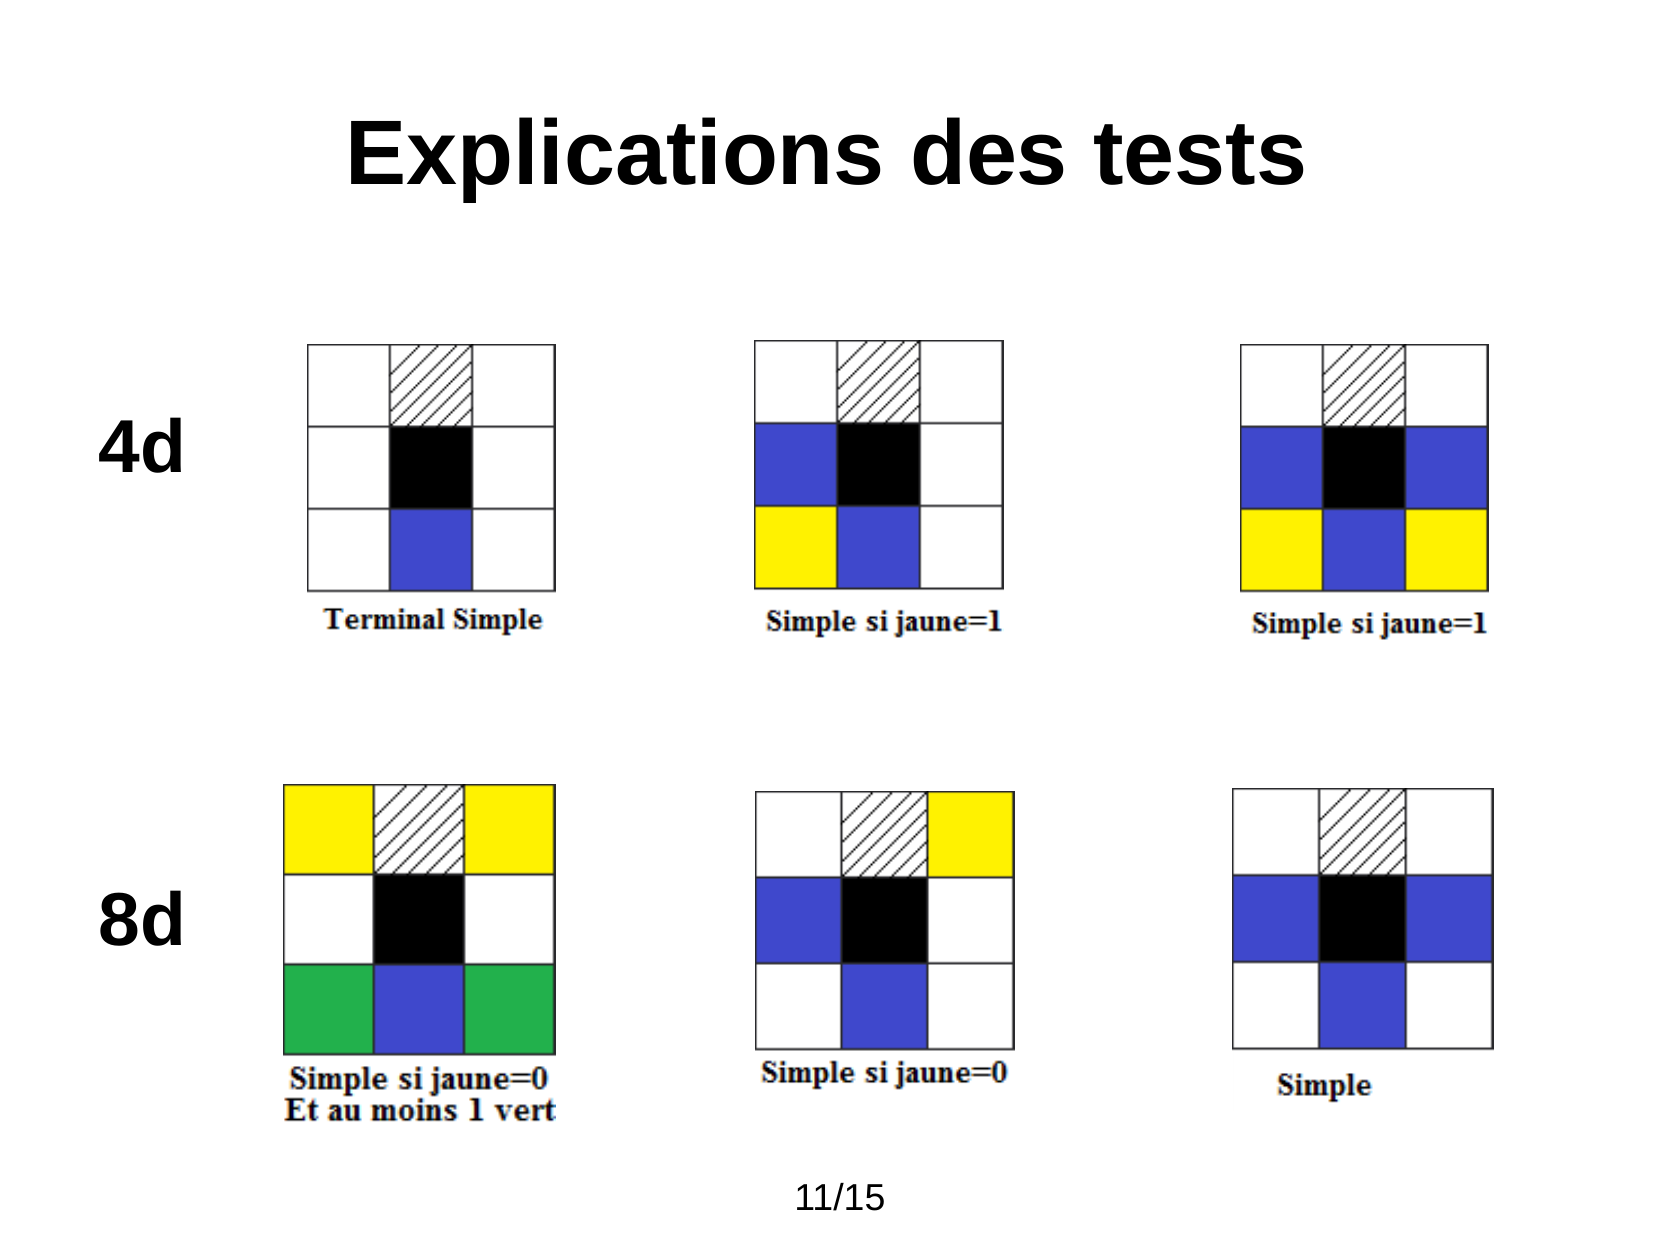

# Explications des tests
4d
8d
11/15